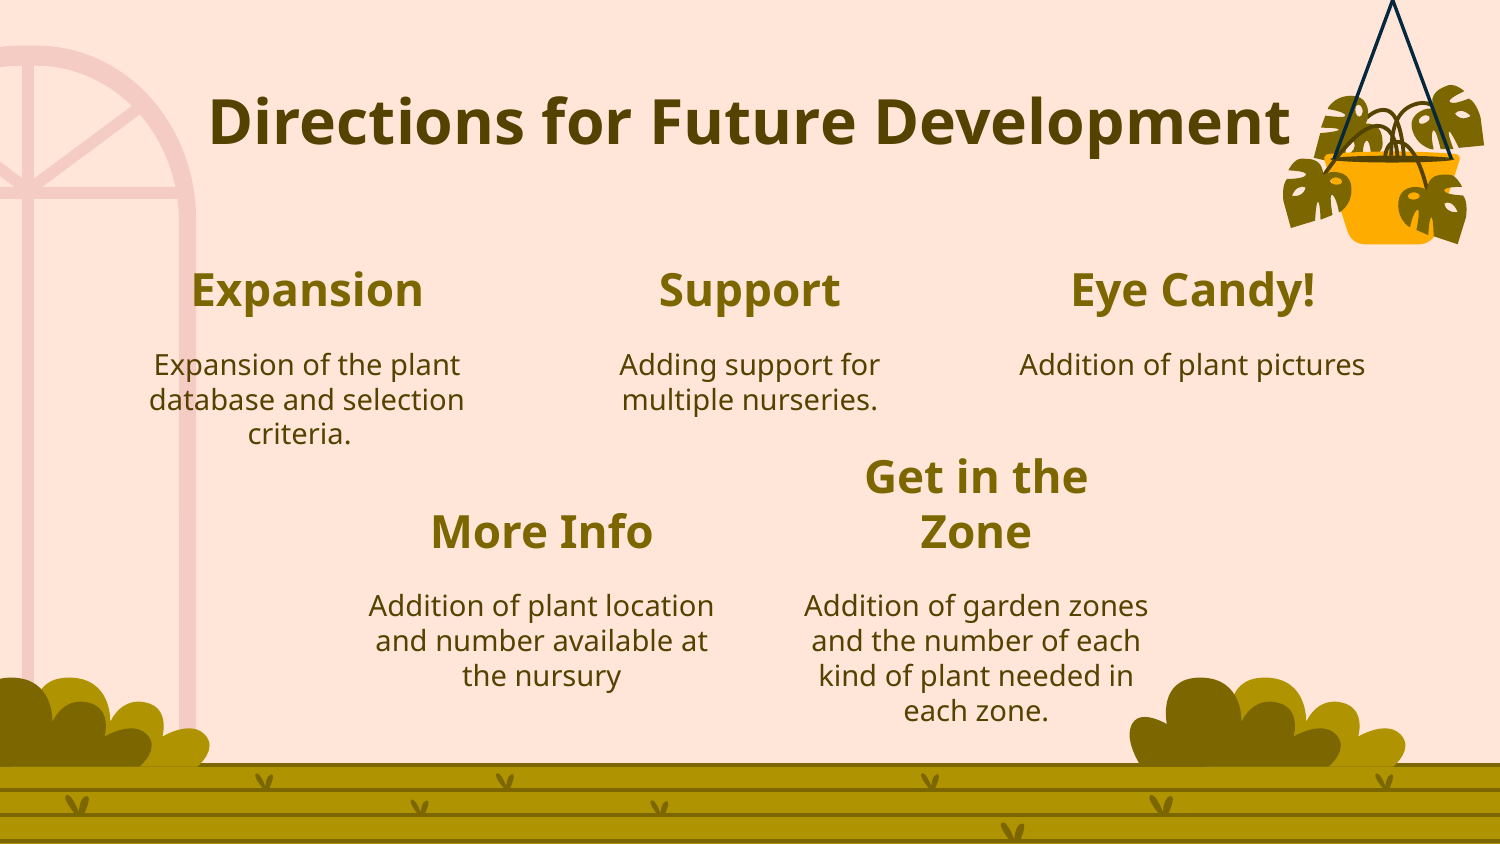

Directions for Future Development
# Expansion
Support
Eye Candy!
Expansion of the plant database and selection criteria.
Adding support for multiple nurseries.
Addition of plant pictures
More Info
Get in the Zone
Addition of plant location and number available at the nursury
Addition of garden zones and the number of each kind of plant needed in each zone.